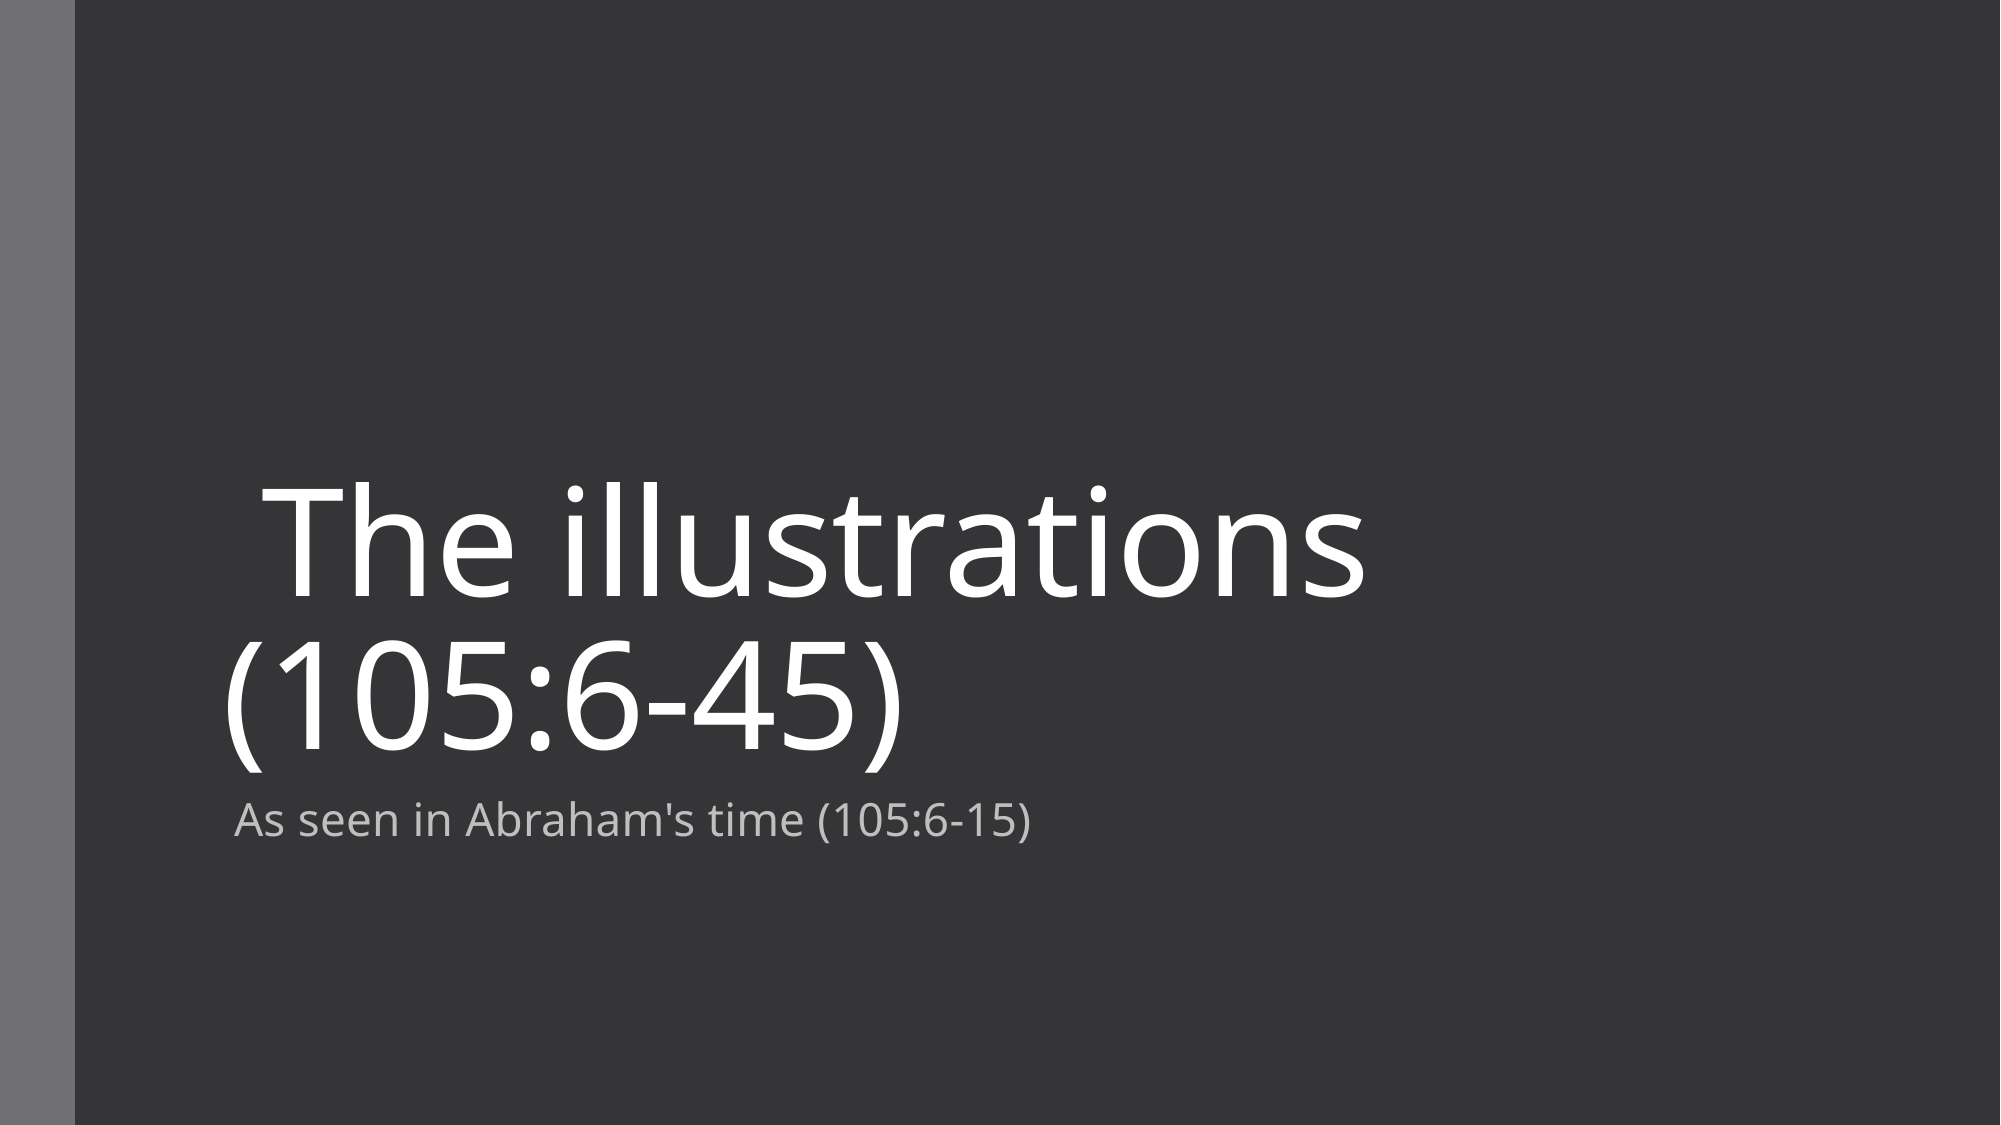

# The illustrations (105:6-45)
 As seen in Abraham's time (105:6-15)